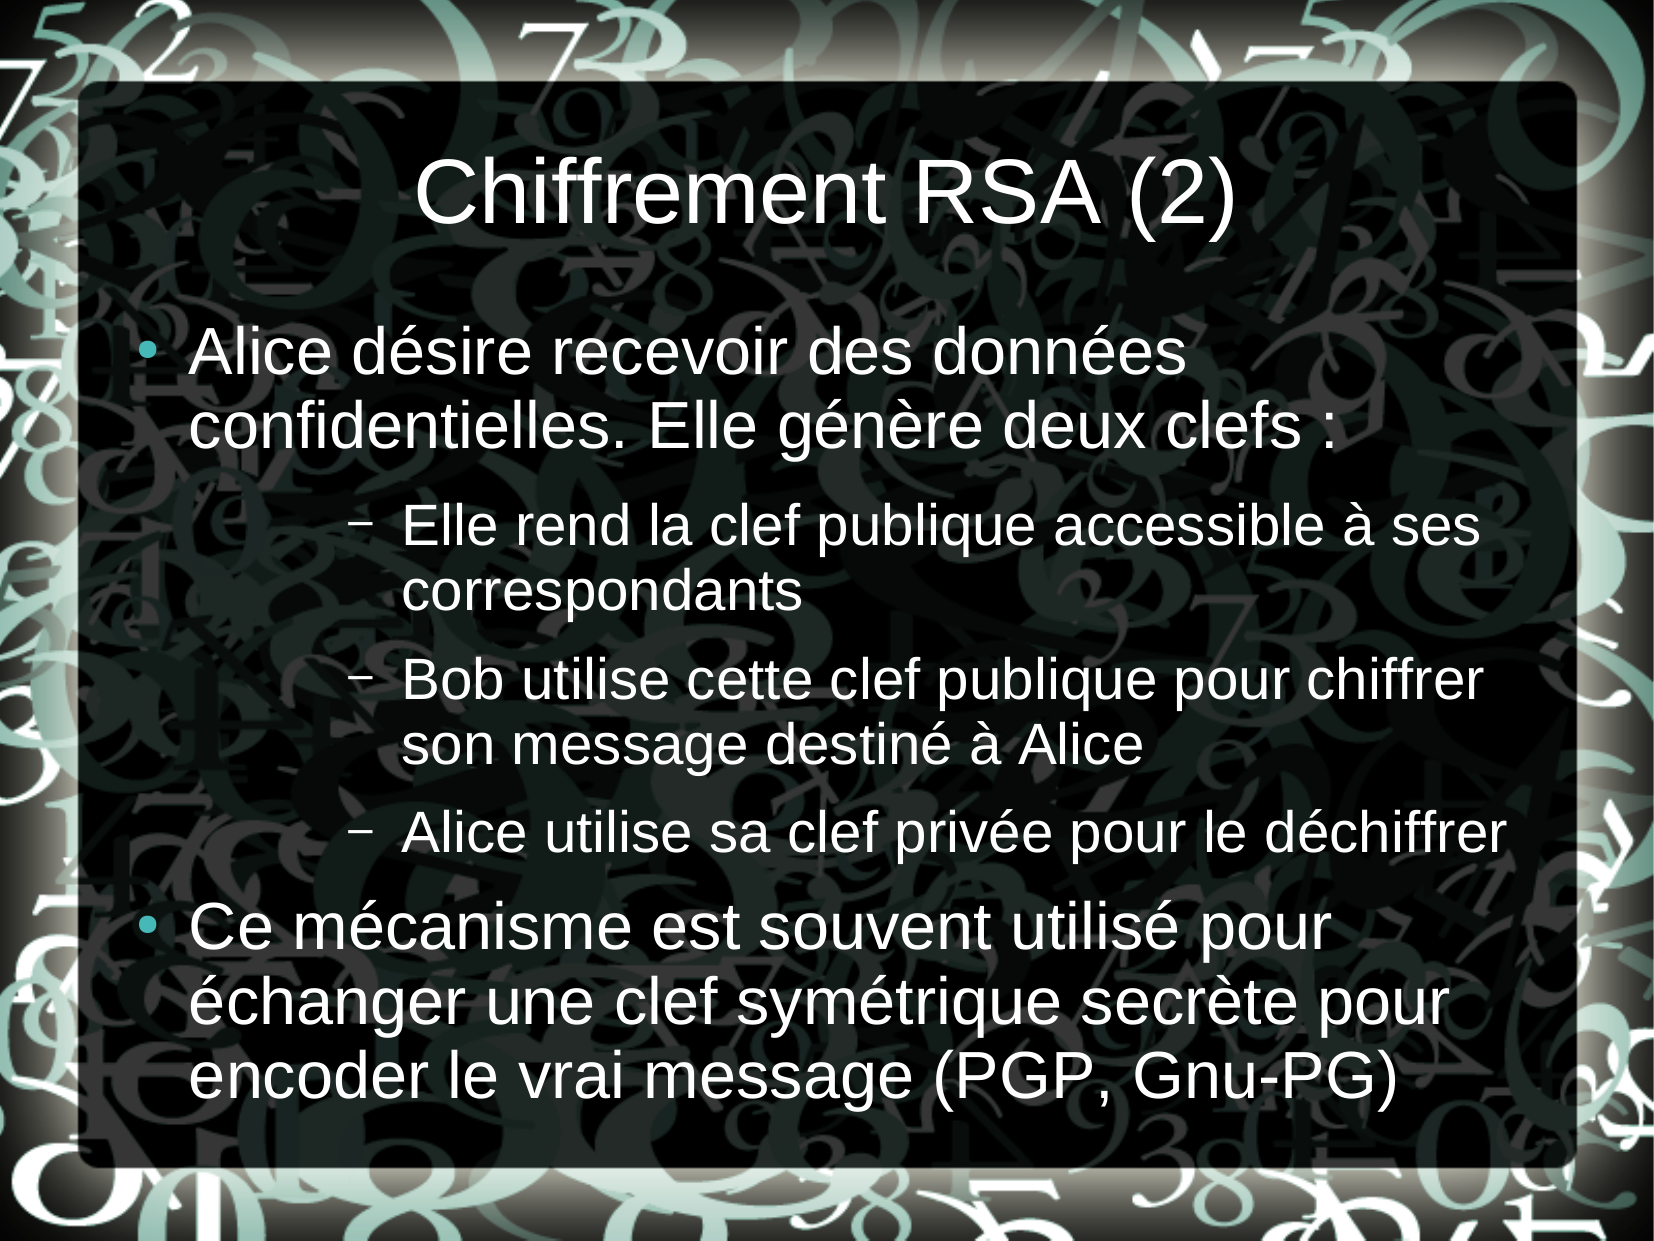

# Chiffrement RSA (2)
Alice désire recevoir des données confidentielles. Elle génère deux clefs :
Elle rend la clef publique accessible à ses correspondants
Bob utilise cette clef publique pour chiffrer son message destiné à Alice
Alice utilise sa clef privée pour le déchiffrer
Ce mécanisme est souvent utilisé pour échanger une clef symétrique secrète pour encoder le vrai message (PGP, Gnu-PG)